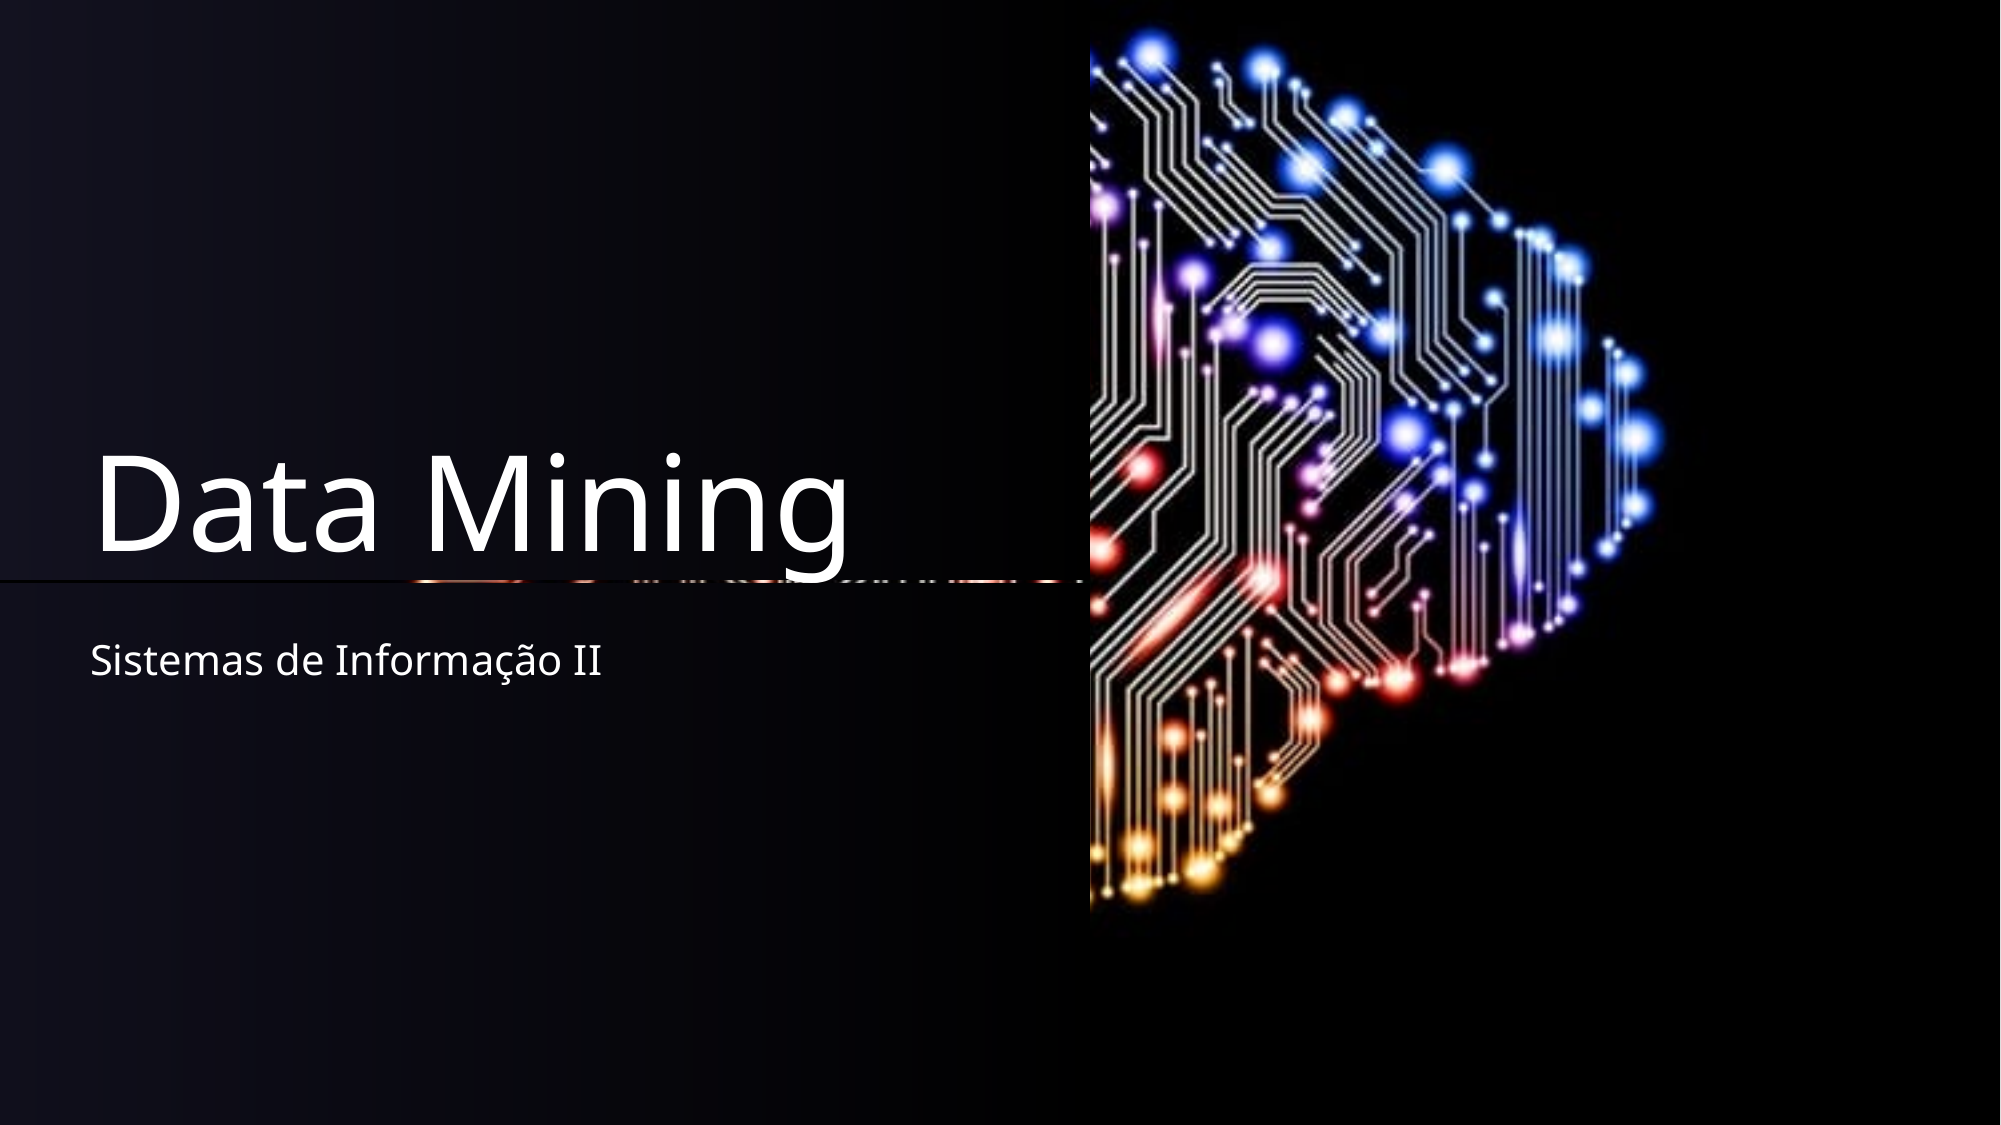

Data Mining
# Sistemas de Informação II